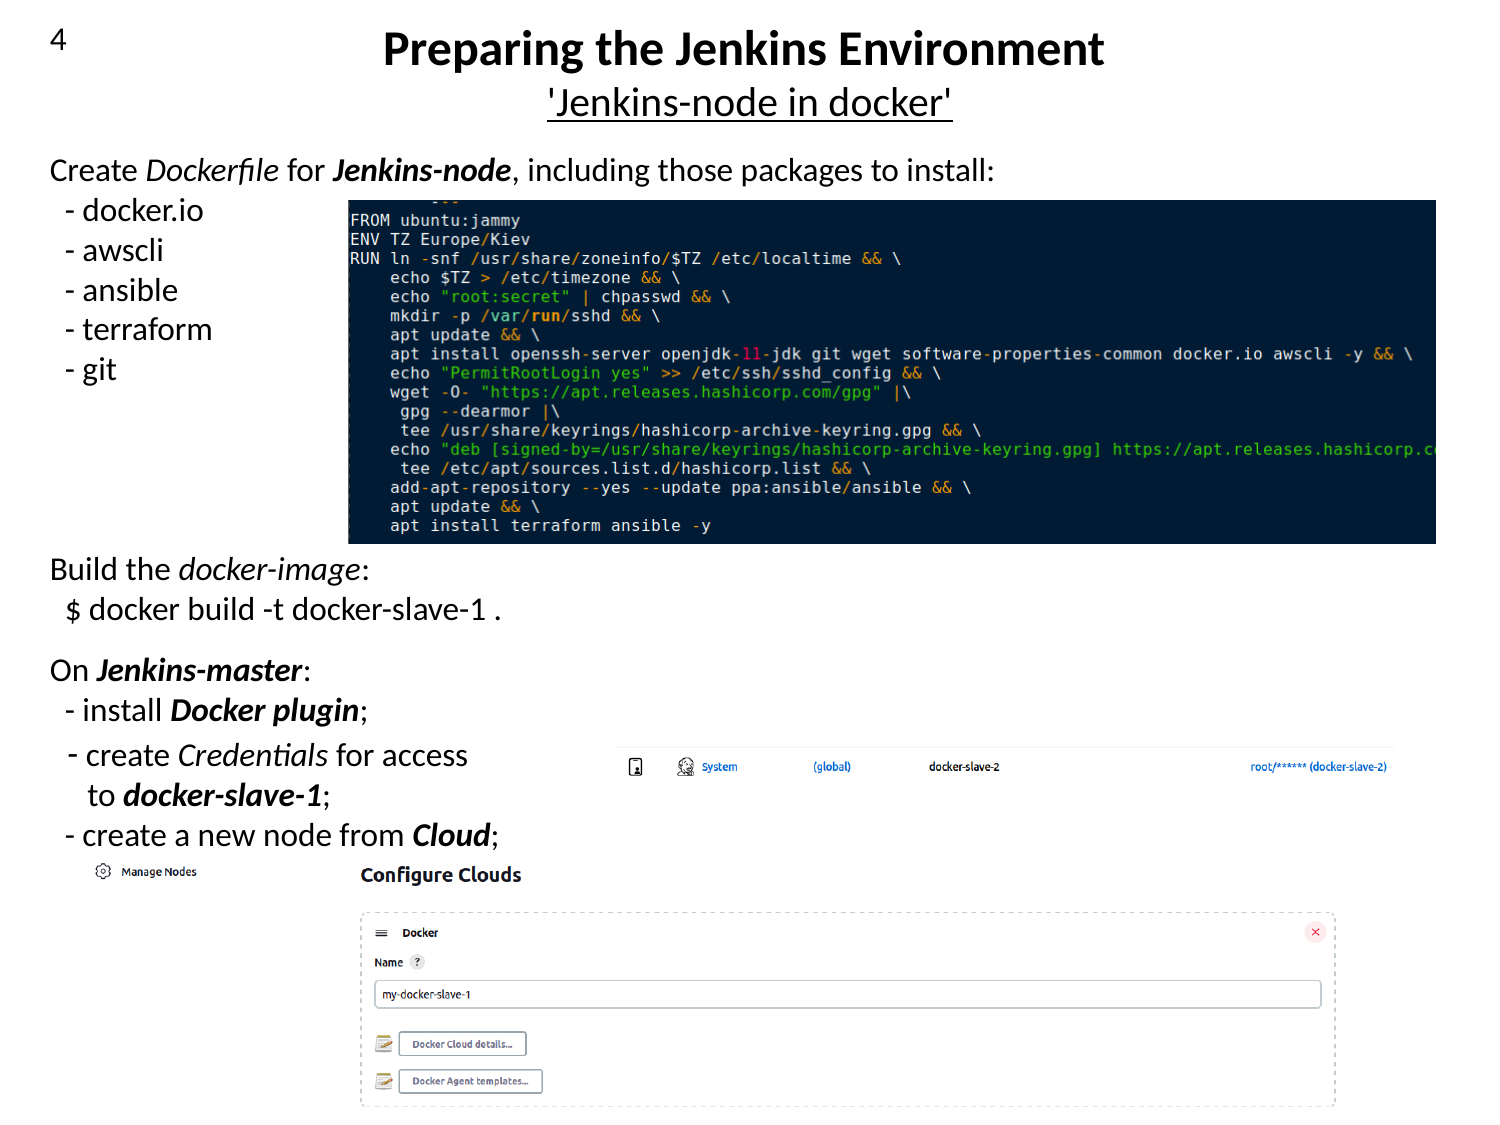

4
# Preparing the Jenkins Environment 'Jenkins-node in docker'
Create Dockerfile for Jenkins-node, including those packages to install:
 - docker.io
 - awscli
 - ansible
 - terraform
 - git
Build the docker-image:
 $ docker build -t docker-slave-1 .
On Jenkins-master:
 - install Docker plugin;
 - create Credentials for access
 to docker-slave-1;
 - create a new node from Cloud;